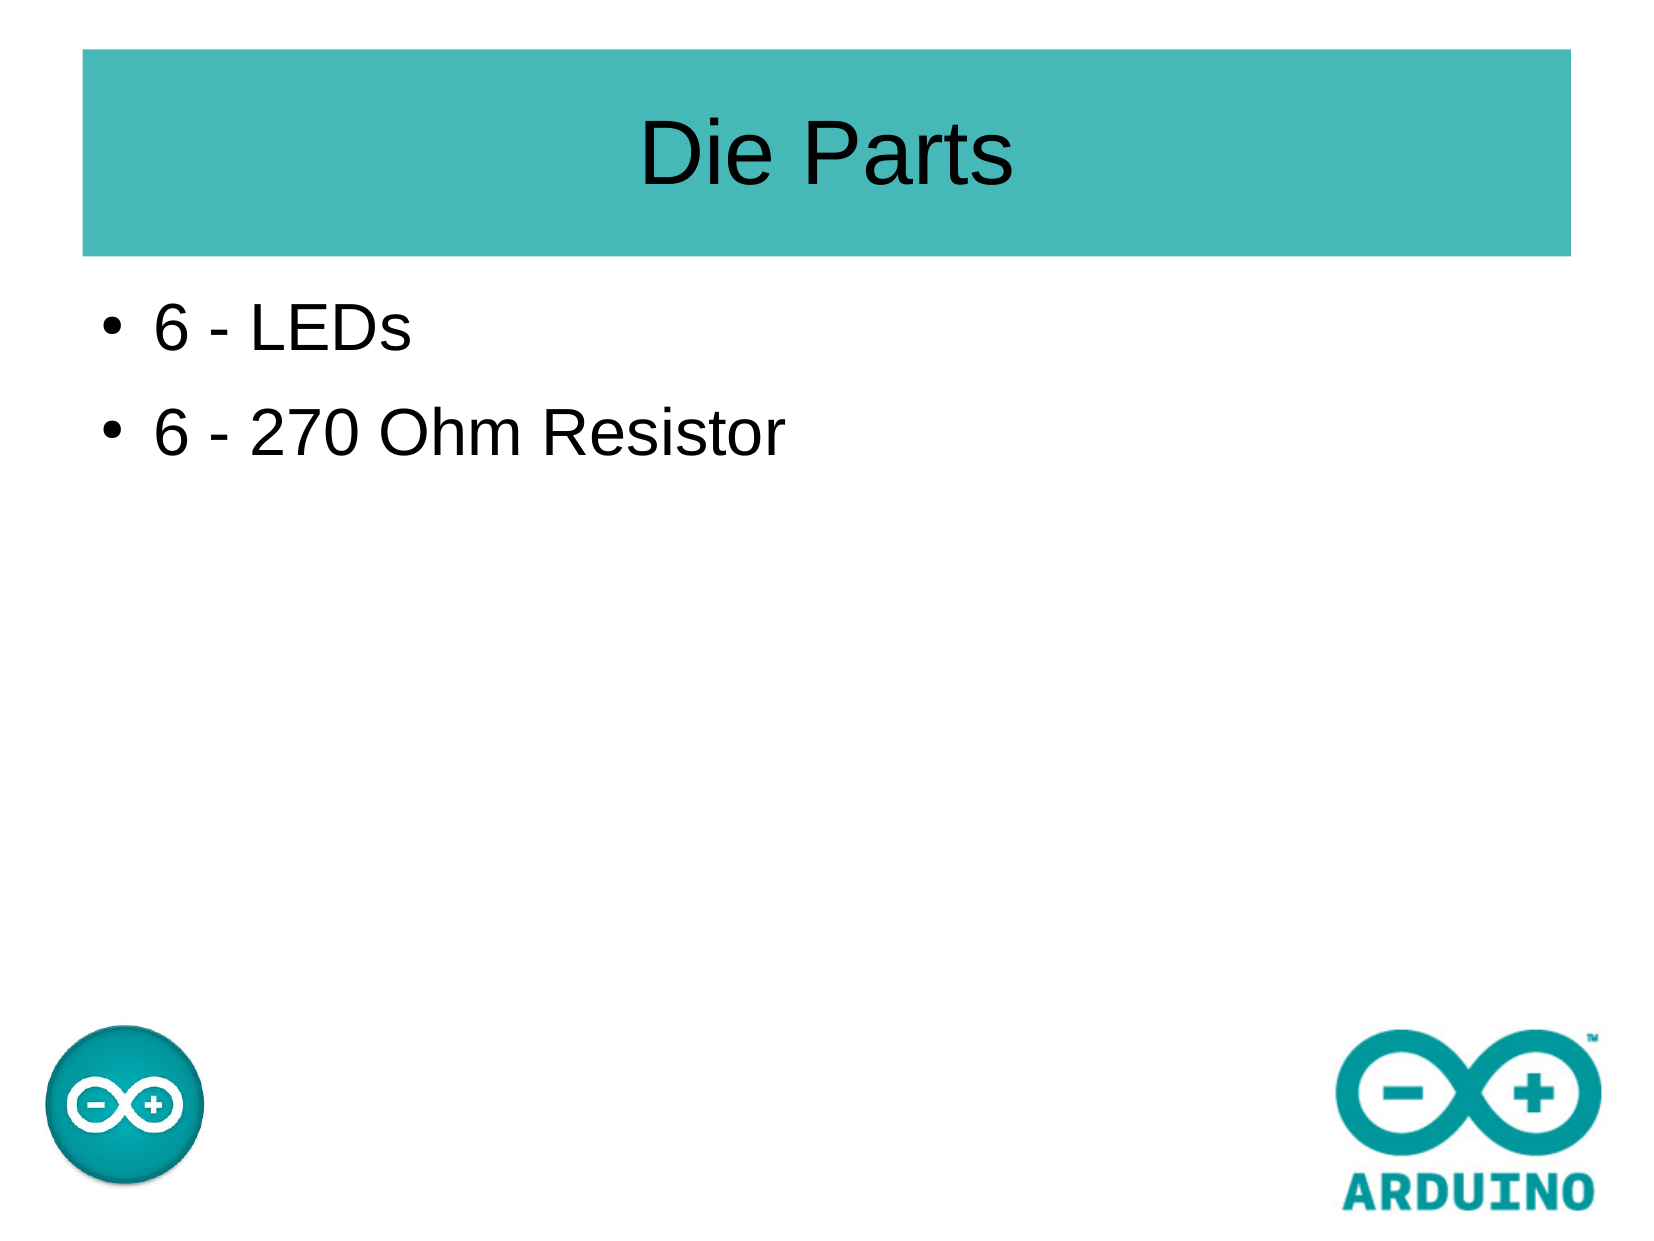

# Die Parts
6 - LEDs
6 - 270 Ohm Resistor